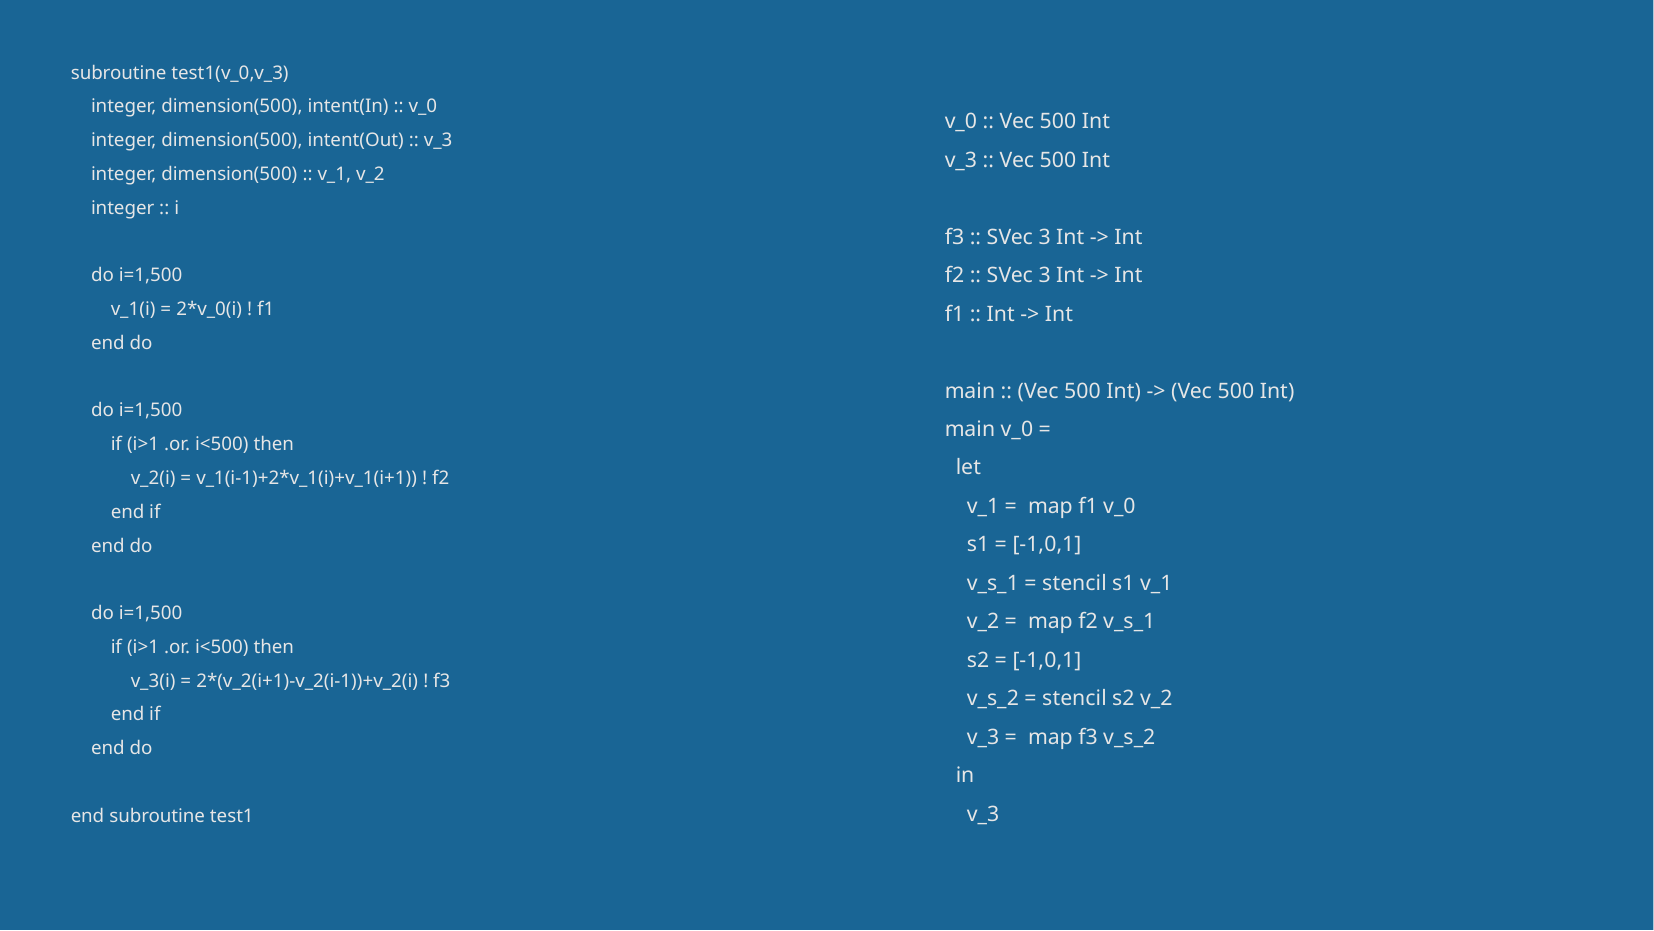

subroutine test1(v_0,v_3)
 integer, dimension(500), intent(In) :: v_0
 integer, dimension(500), intent(Out) :: v_3
 integer, dimension(500) :: v_1, v_2
 integer :: i
 do i=1,500
 v_1(i) = 2*v_0(i) ! f1
 end do
 do i=1,500
 if (i>1 .or. i<500) then
 v_2(i) = v_1(i-1)+2*v_1(i)+v_1(i+1)) ! f2
 end if
 end do
 do i=1,500
 if (i>1 .or. i<500) then
 v_3(i) = 2*(v_2(i+1)-v_2(i-1))+v_2(i) ! f3
 end if
 end do
end subroutine test1
# v_0 :: Vec 500 Int
v_3 :: Vec 500 Int
f3 :: SVec 3 Int -> Int
f2 :: SVec 3 Int -> Int
f1 :: Int -> Int
main :: (Vec 500 Int) -> (Vec 500 Int)
main v_0 =
 let
 v_1 = map f1 v_0
 s1 = [-1,0,1]
 v_s_1 = stencil s1 v_1
 v_2 = map f2 v_s_1
 s2 = [-1,0,1]
 v_s_2 = stencil s2 v_2
 v_3 = map f3 v_s_2
 in
 v_3